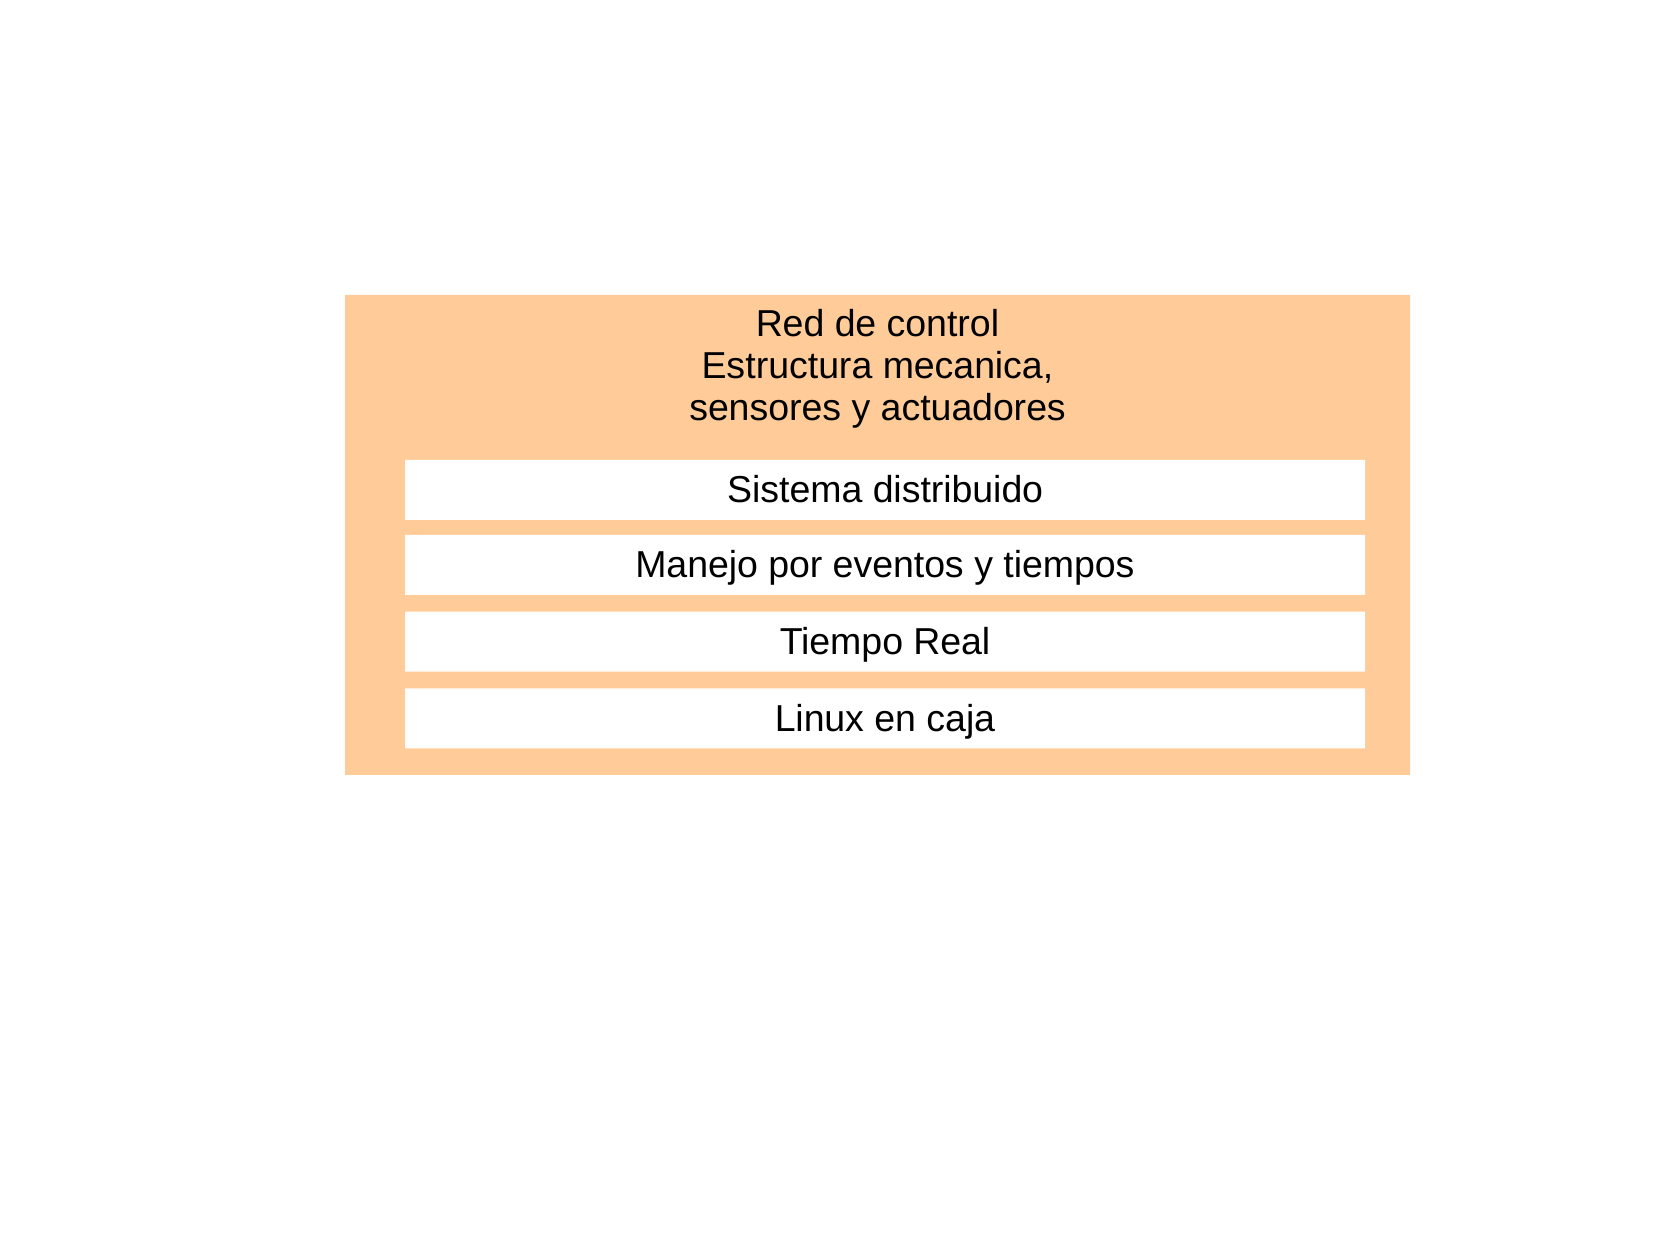

Red de control
Estructura mecanica,
sensores y actuadores
Sistema distribuido
Manejo por eventos y tiempos
Tiempo Real
Linux en caja